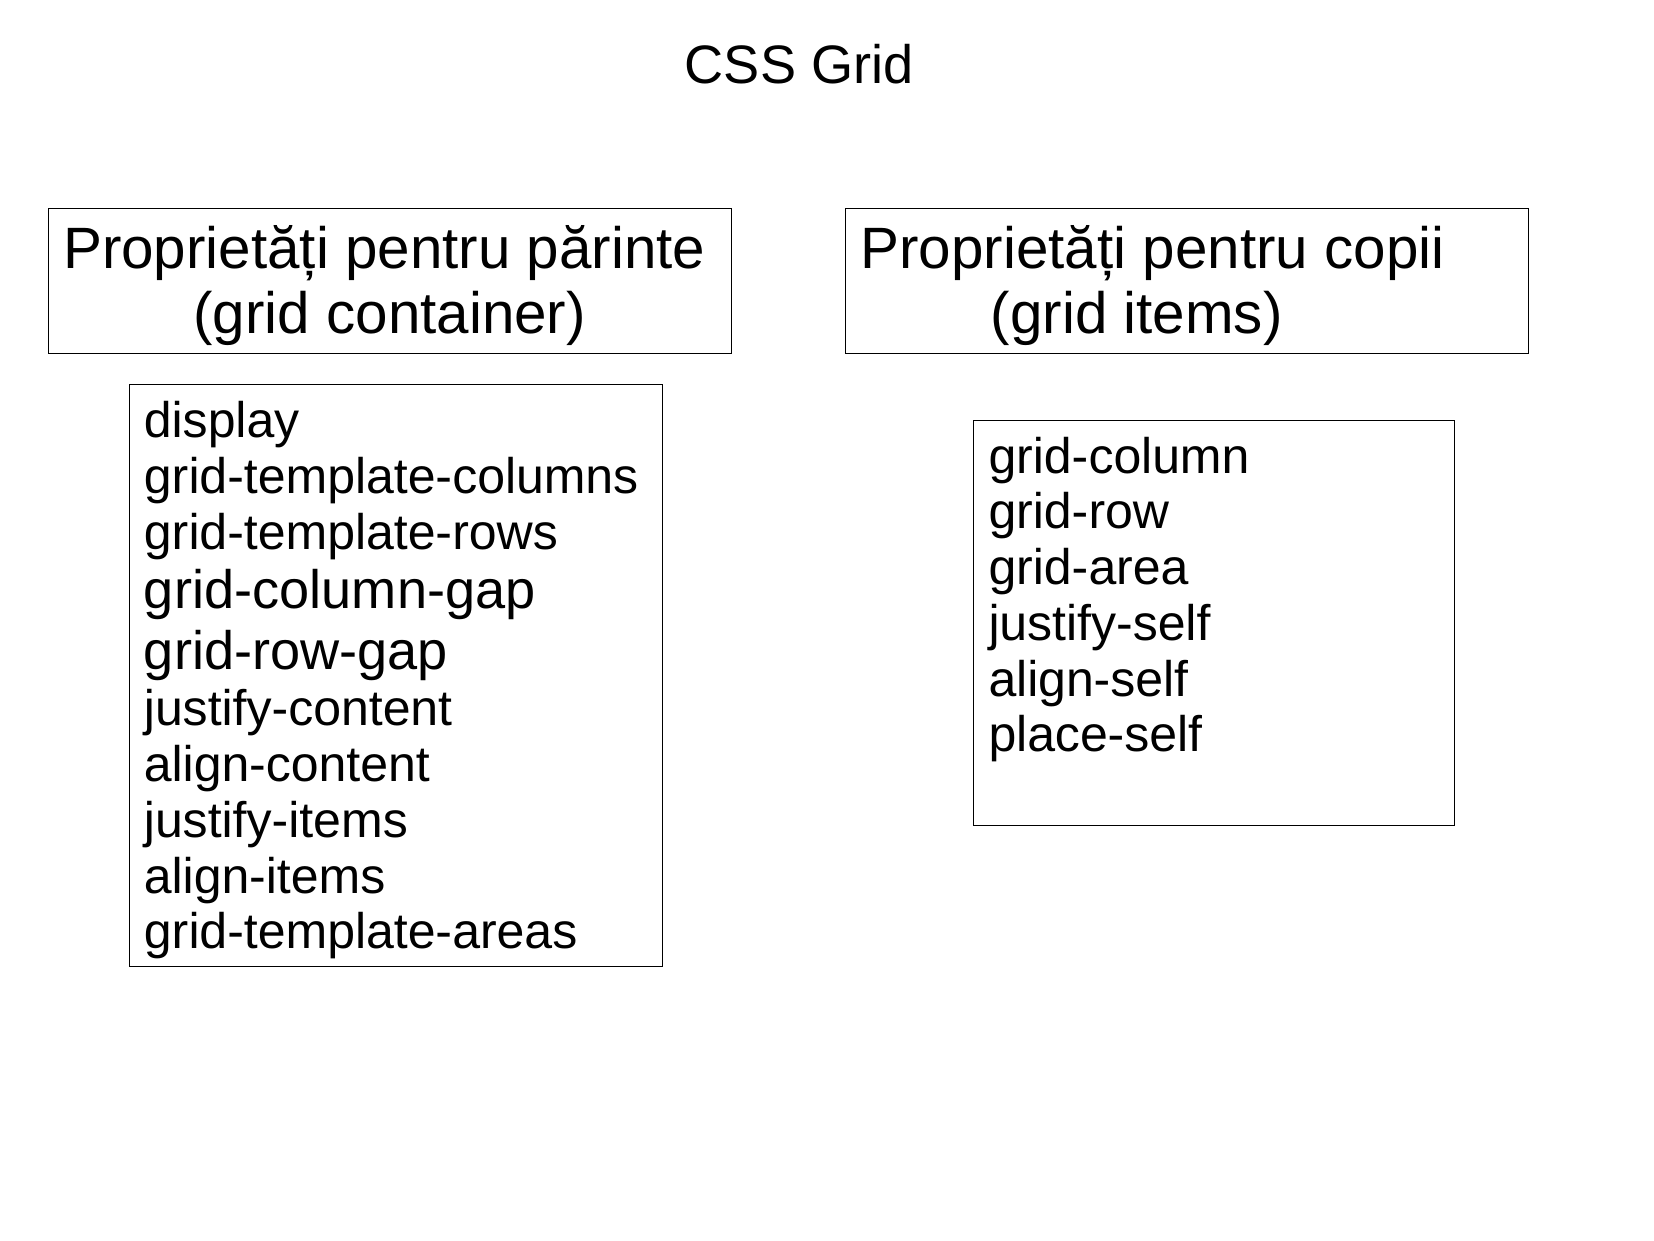

CSS Grid
Proprietăți pentru părinte
 (grid container)
Proprietăți pentru copii
 (grid items)
display
grid-template-columns
grid-template-rows
grid-column-gap
grid-row-gap
justify-content
align-content
justify-items
align-items
grid-template-areas
grid-column
grid-row
grid-area
justify-self
align-self
place-self